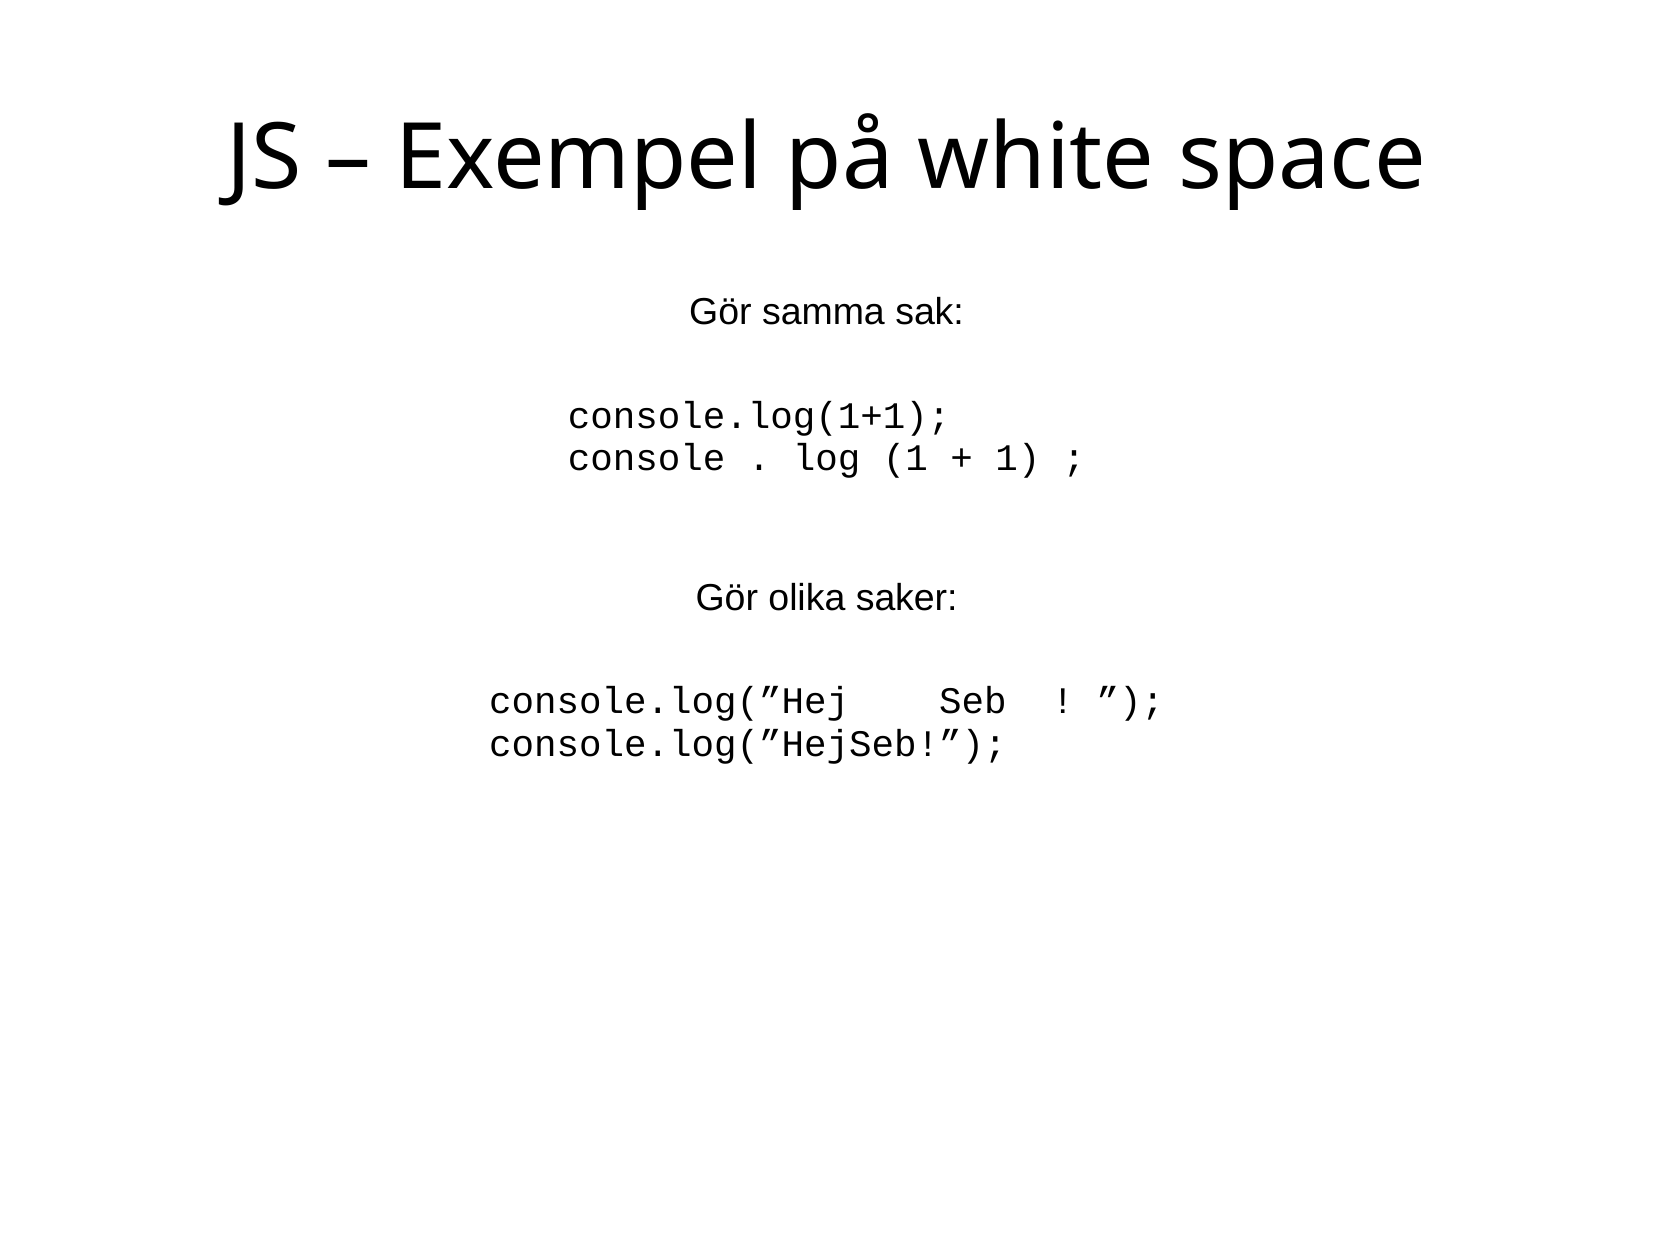

# JS – Exempel på white space
Gör samma sak:
console.log(1+1);
console . log (1 + 1) ;
Gör olika saker:
console.log(”Hej Seb ! ”);
console.log(”HejSeb!”);